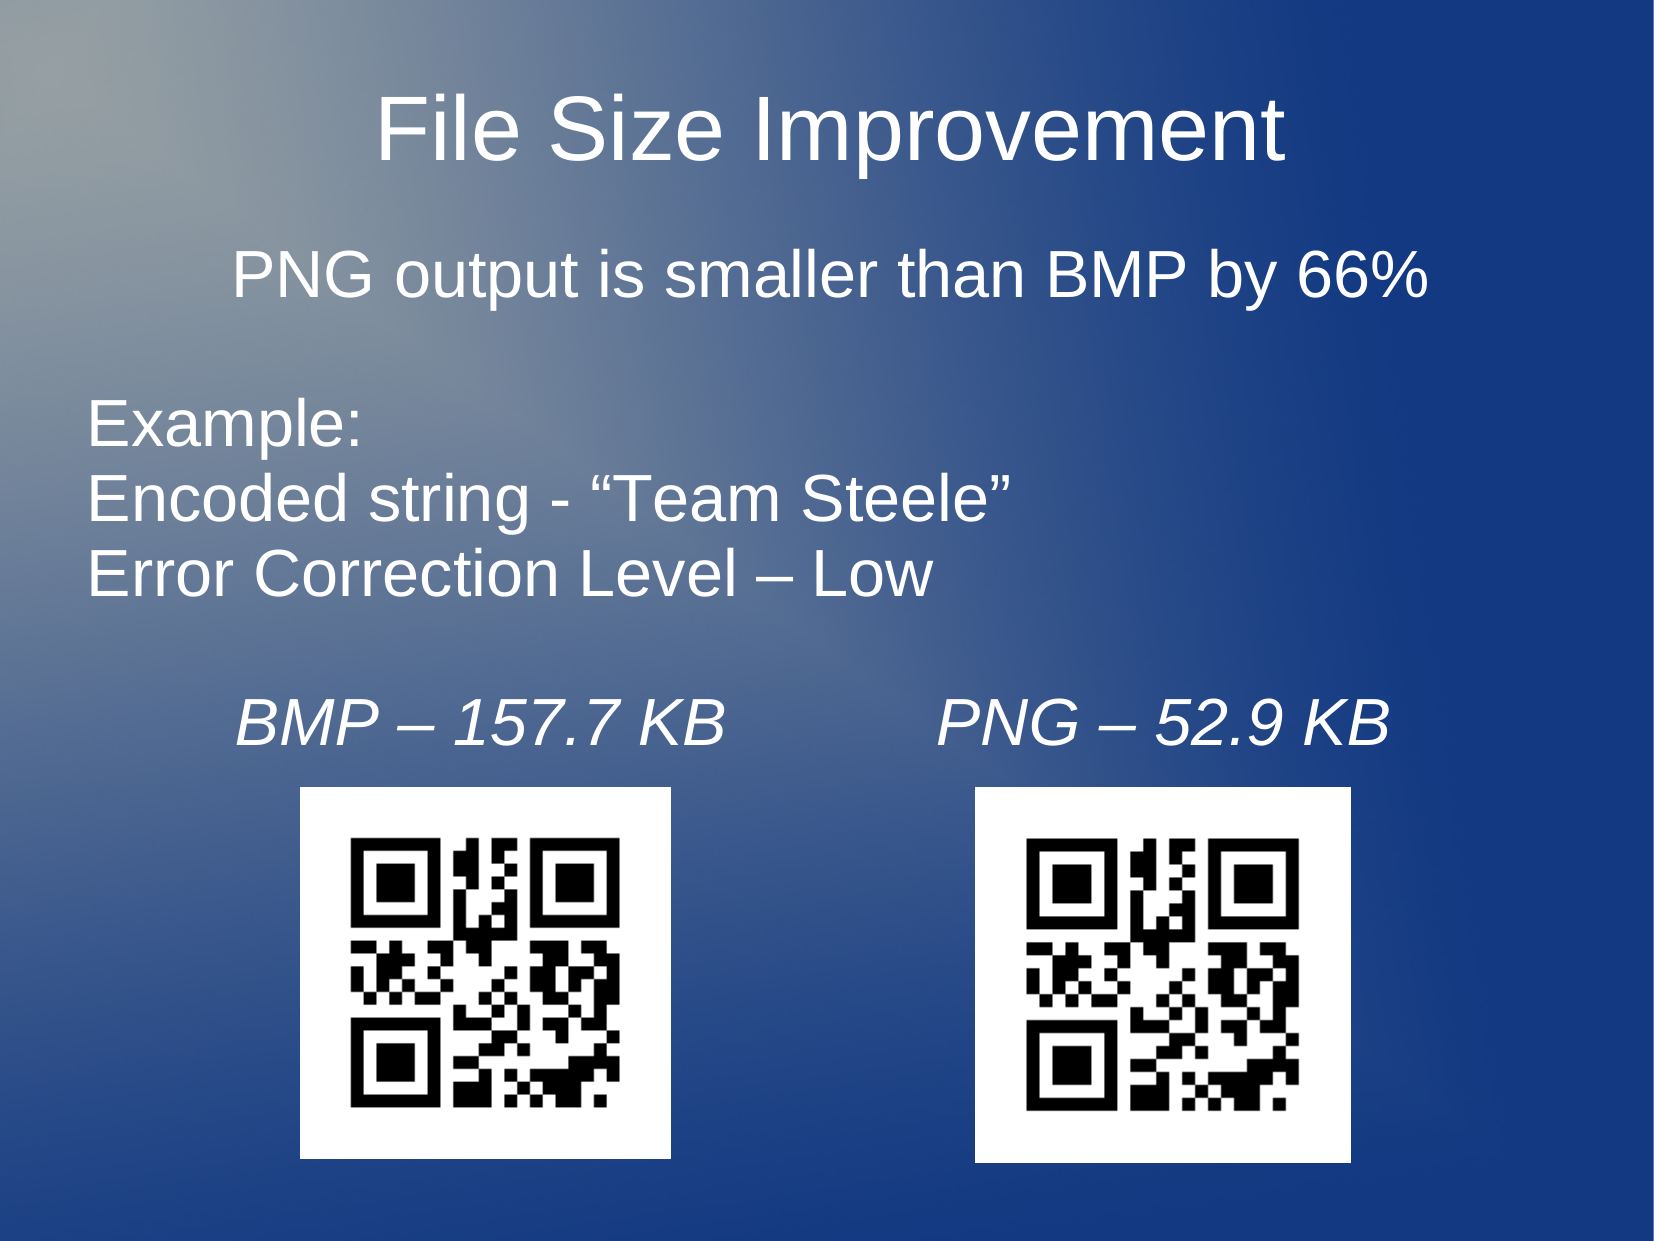

# File Size Improvement
PNG output is smaller than BMP by 66%
Example:
Encoded string - “Team Steele”
Error Correction Level – Low
		BMP – 157.7 KB			 PNG – 52.9 KB